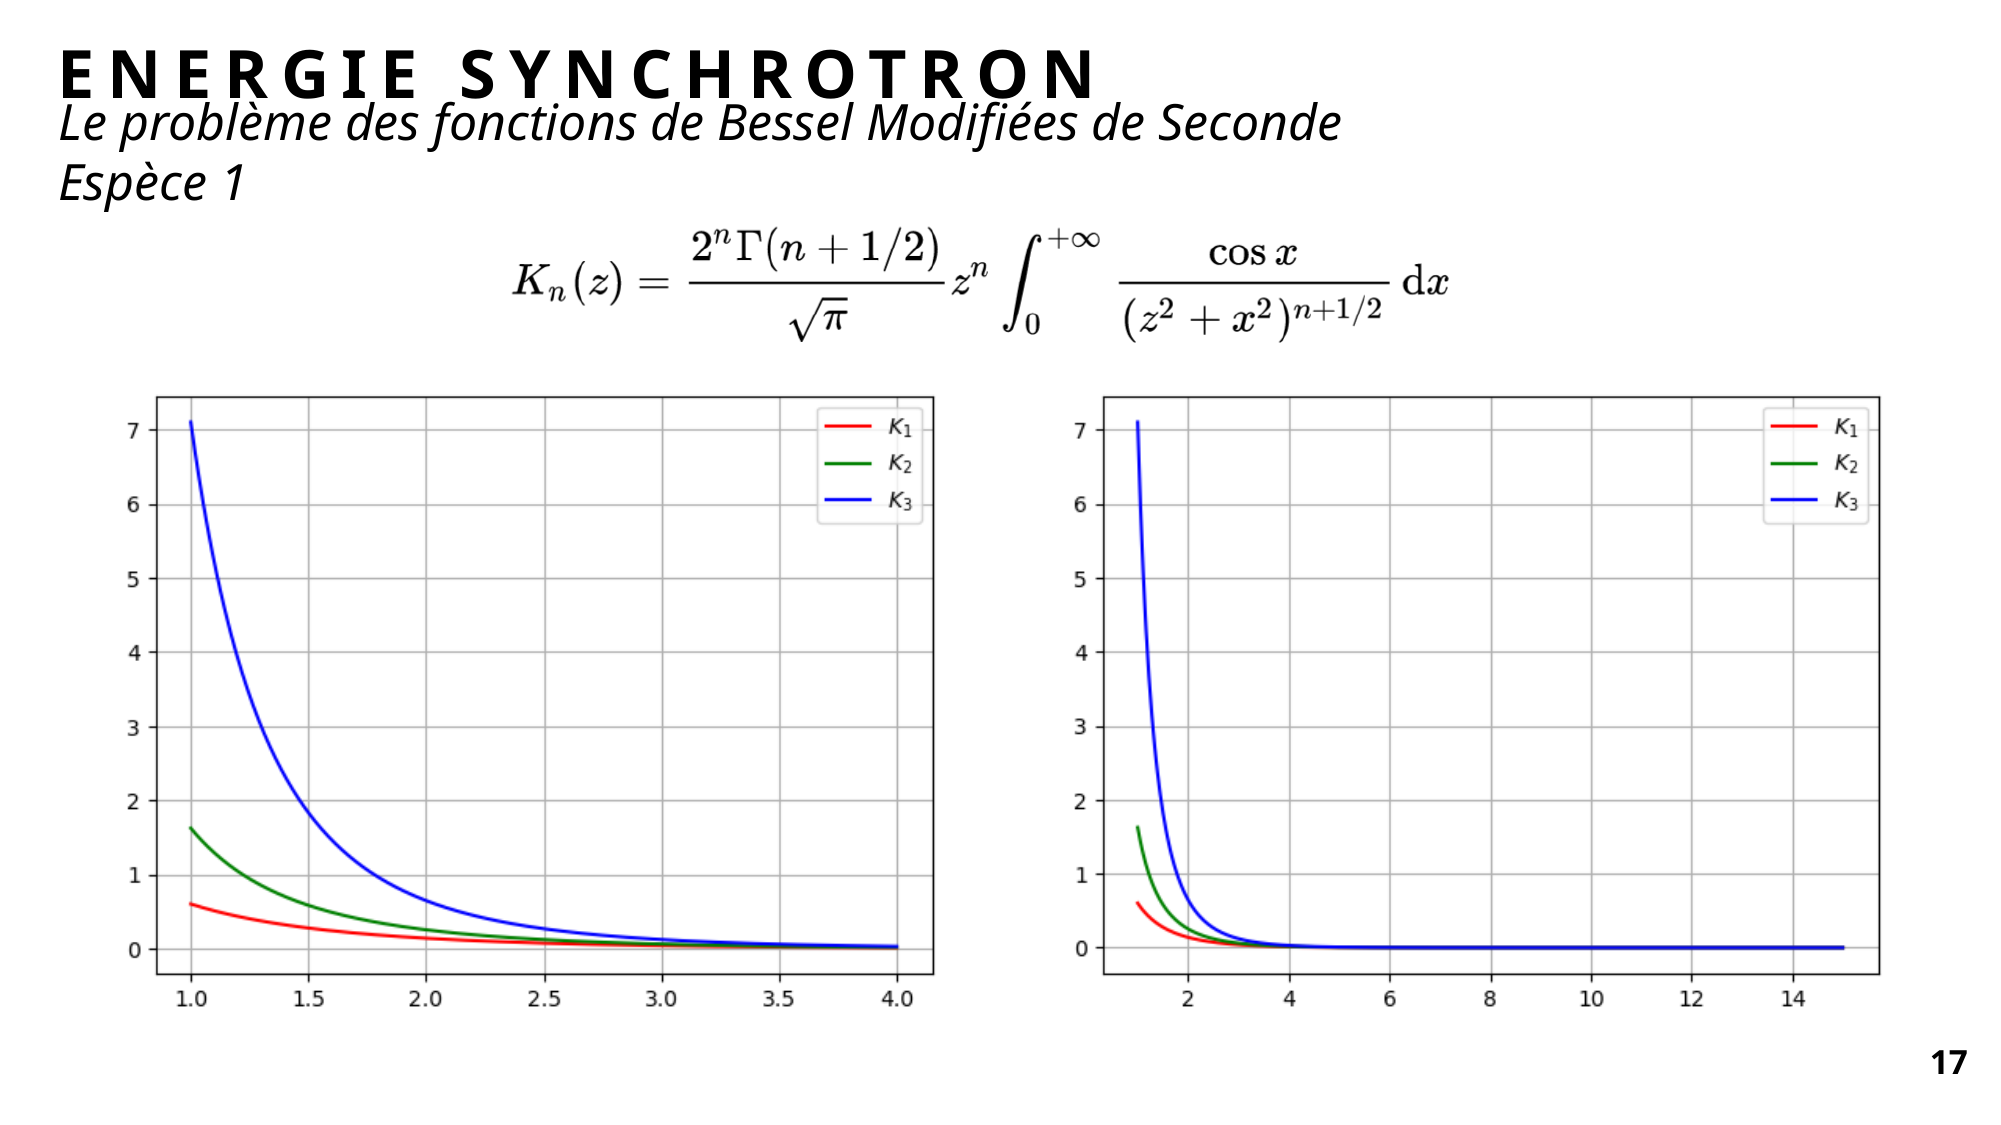

# Energie synchrotron
Le problème des fonctions de Bessel Modifiées de Seconde Espèce 1
Mines Paris | PSL
17